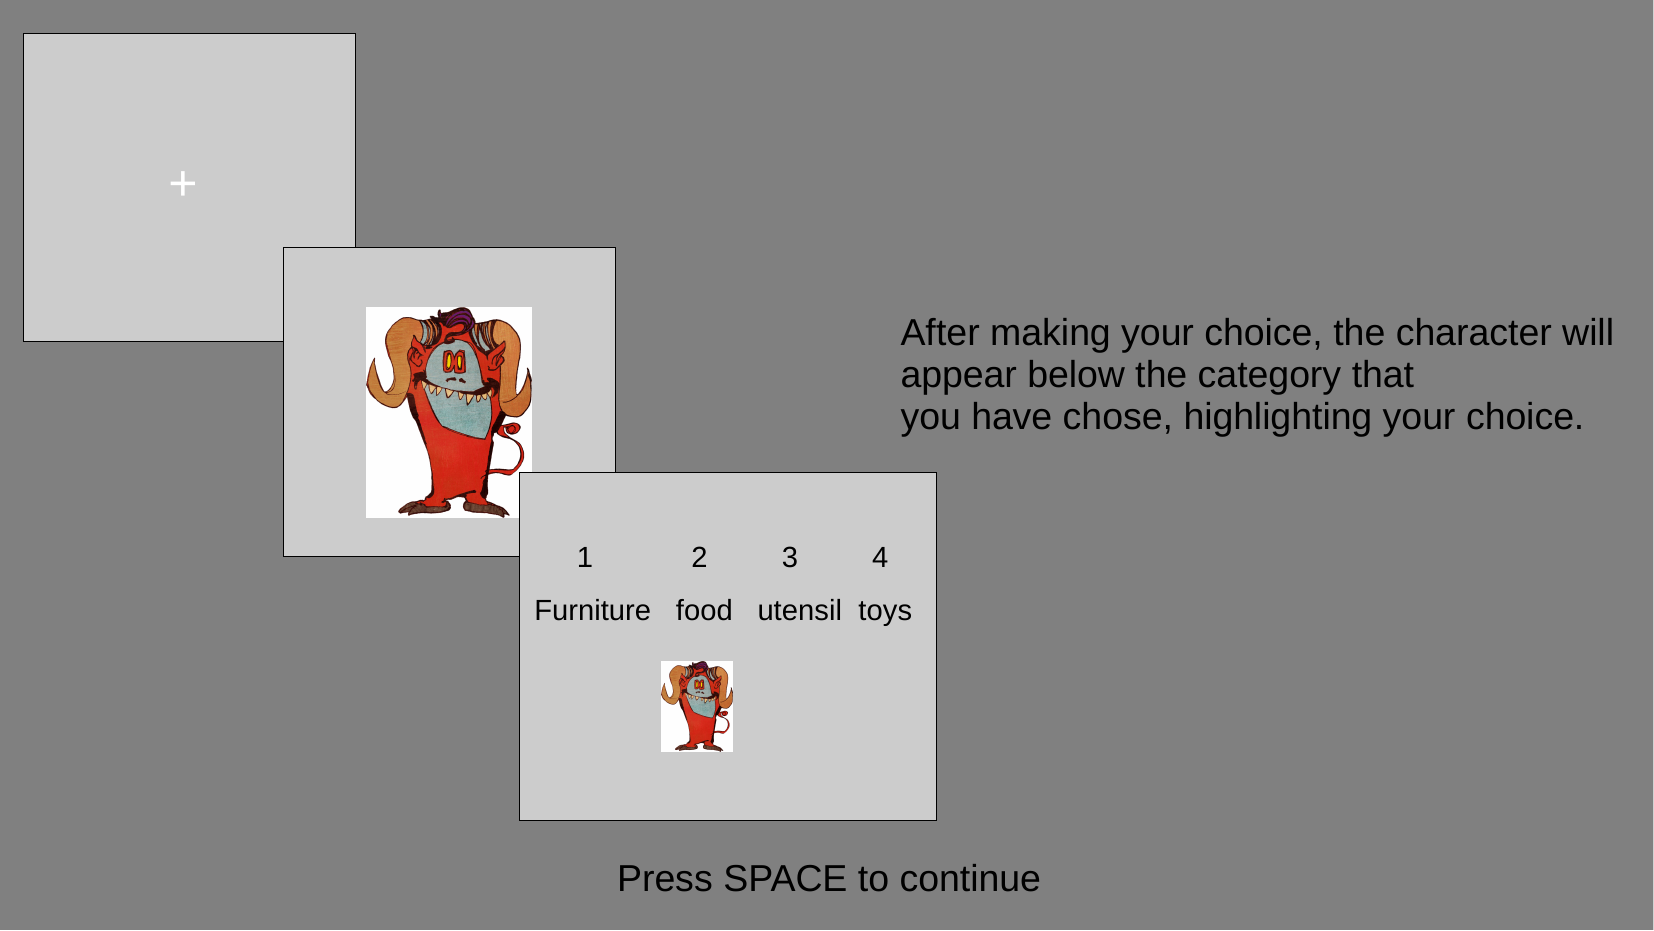

+
After making your choice, the character will
appear below the category that
you have chose, highlighting your choice.
 1 	 2 3 4
Furniture food utensil toys
Press SPACE to continue